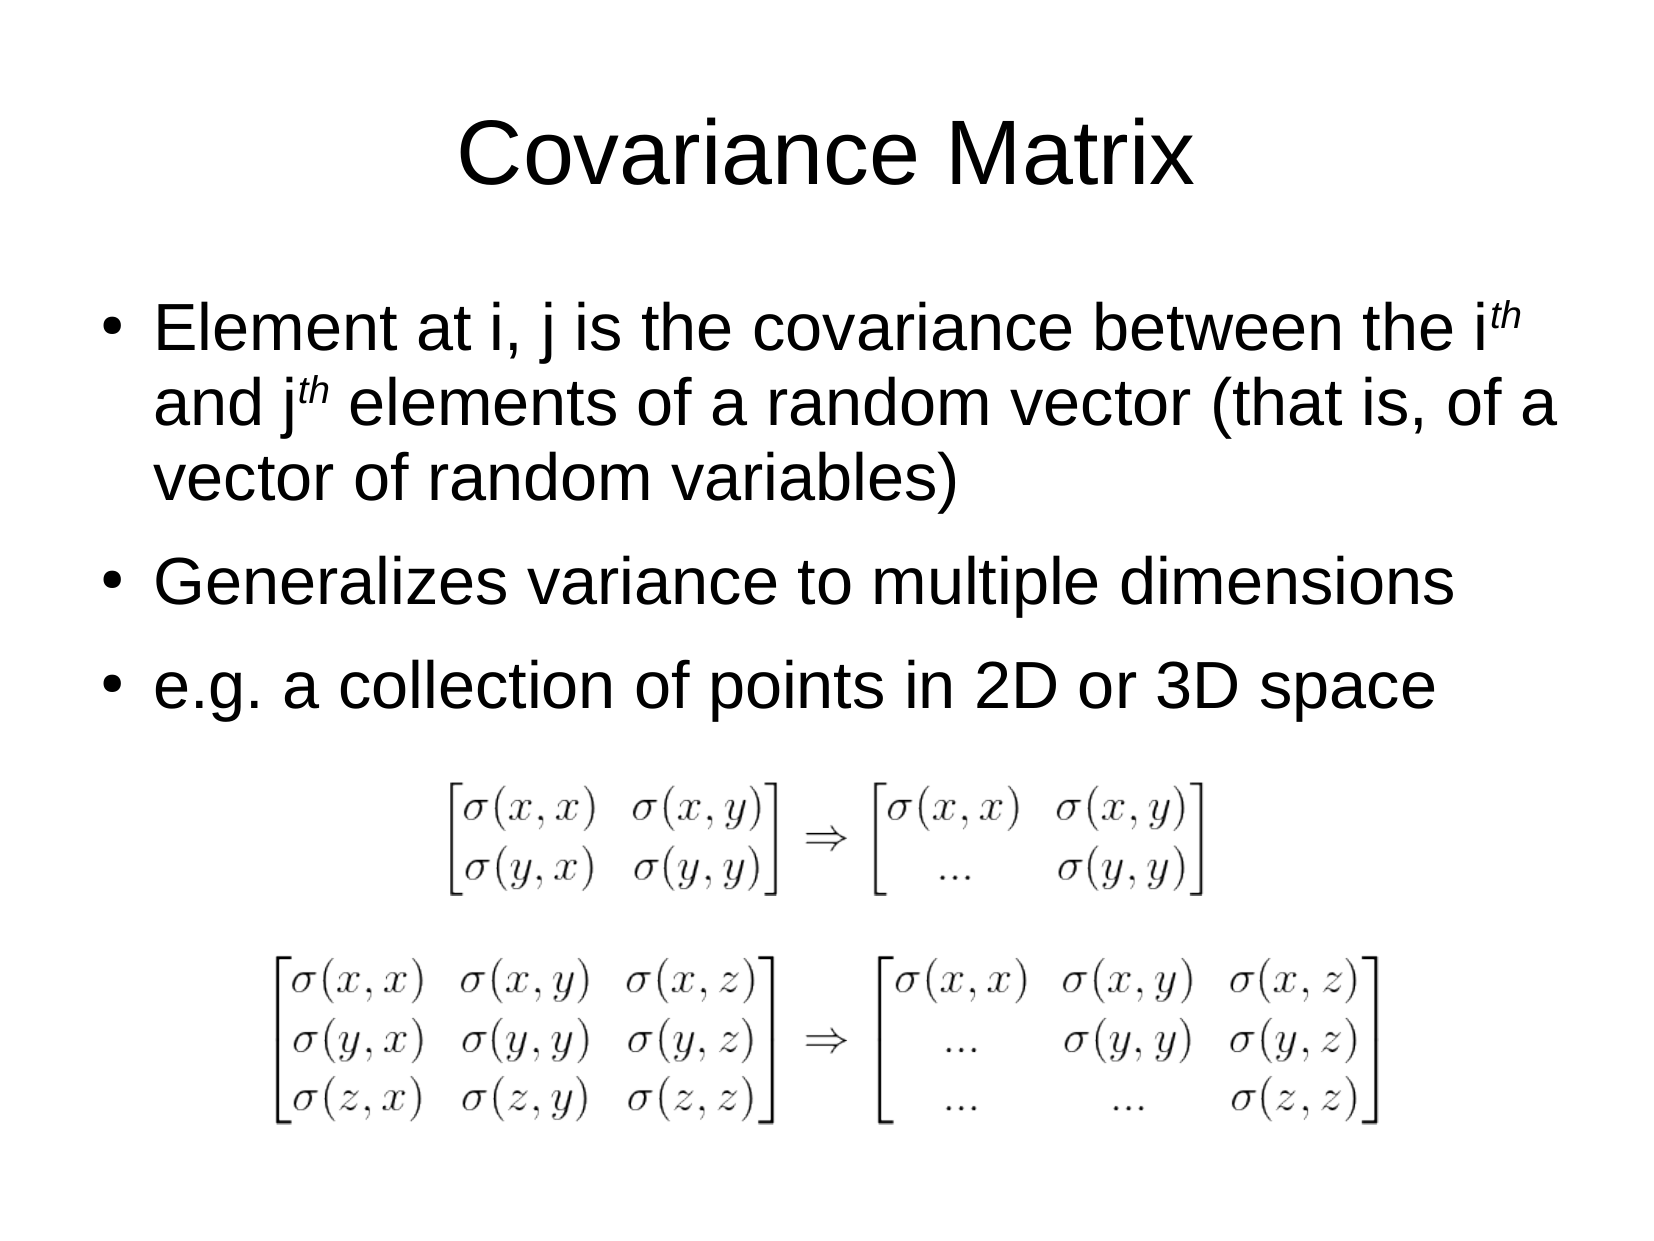

# Covariance Matrix
Element at i, j is the covariance between the ith and jth elements of a random vector (that is, of a vector of random variables)
Generalizes variance to multiple dimensions
e.g. a collection of points in 2D or 3D space